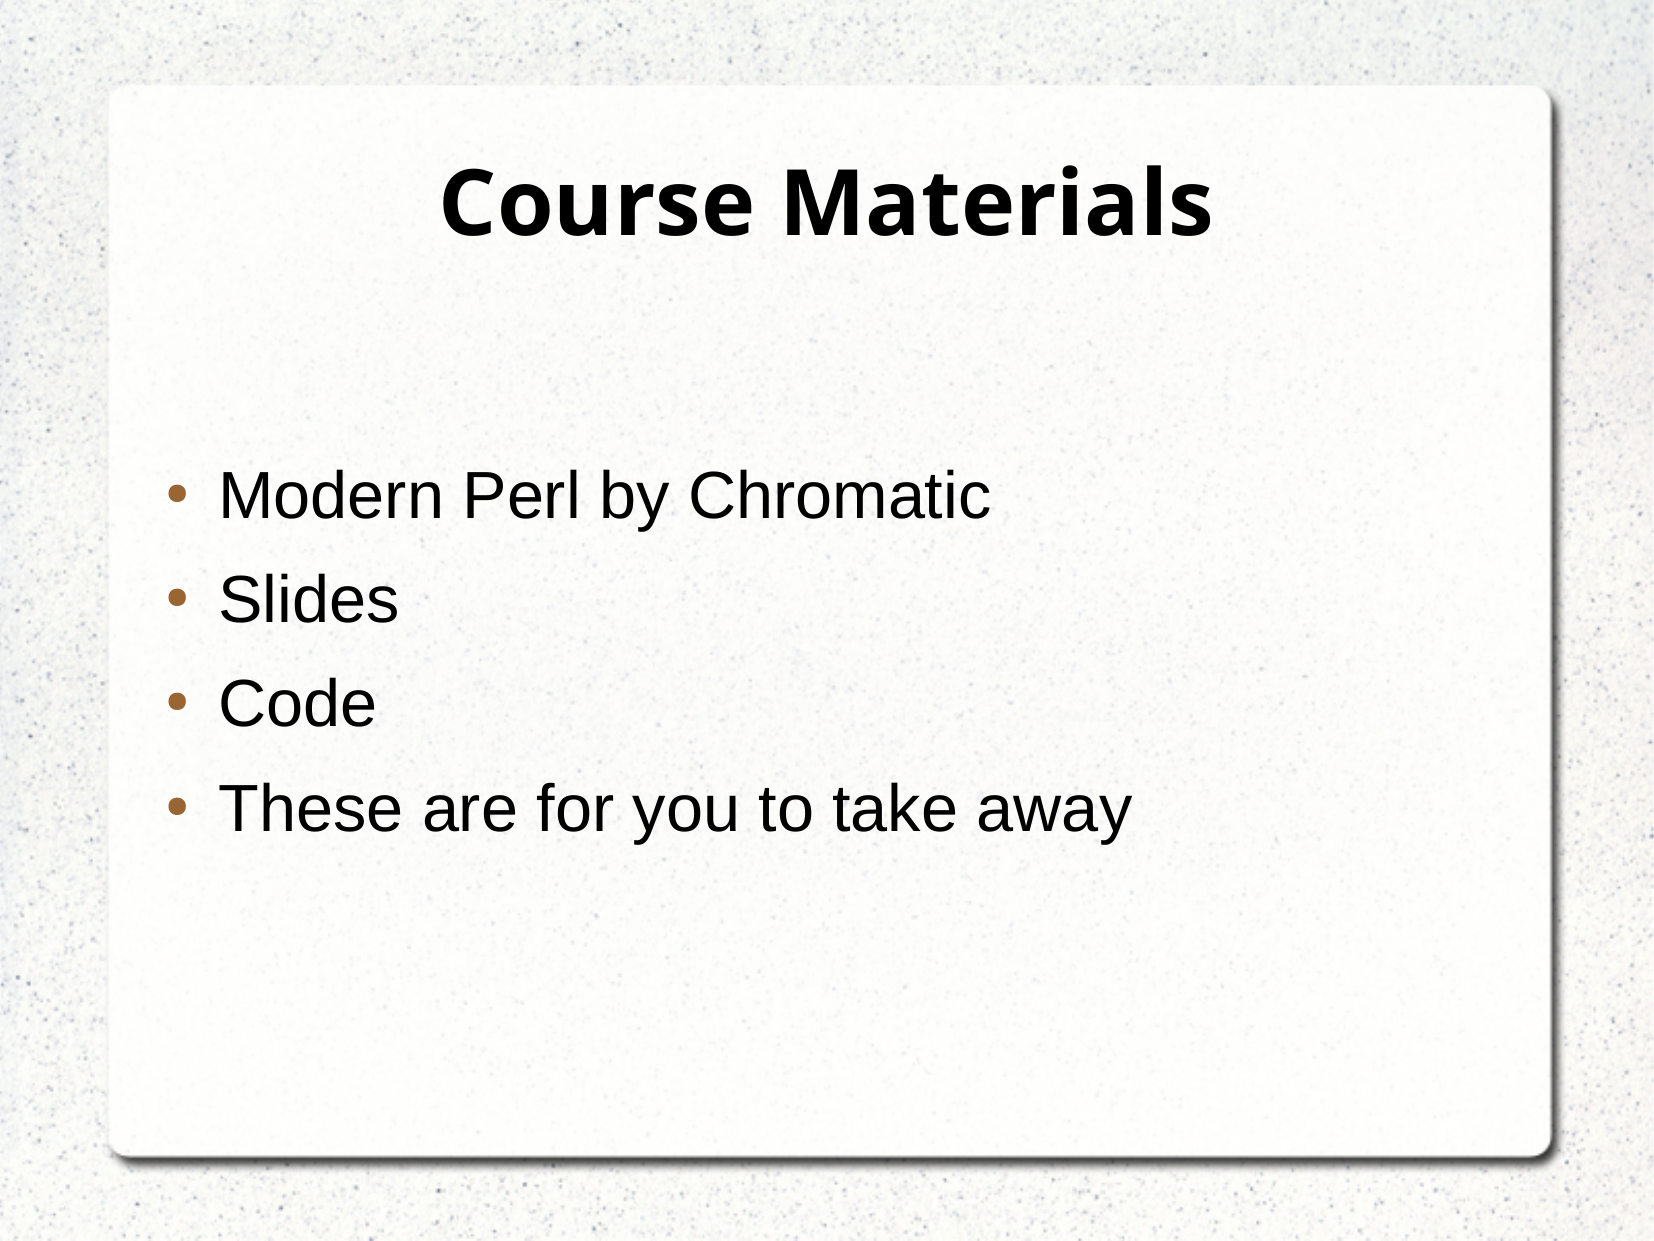

# Course Materials
Modern Perl by Chromatic
Slides
Code
These are for you to take away